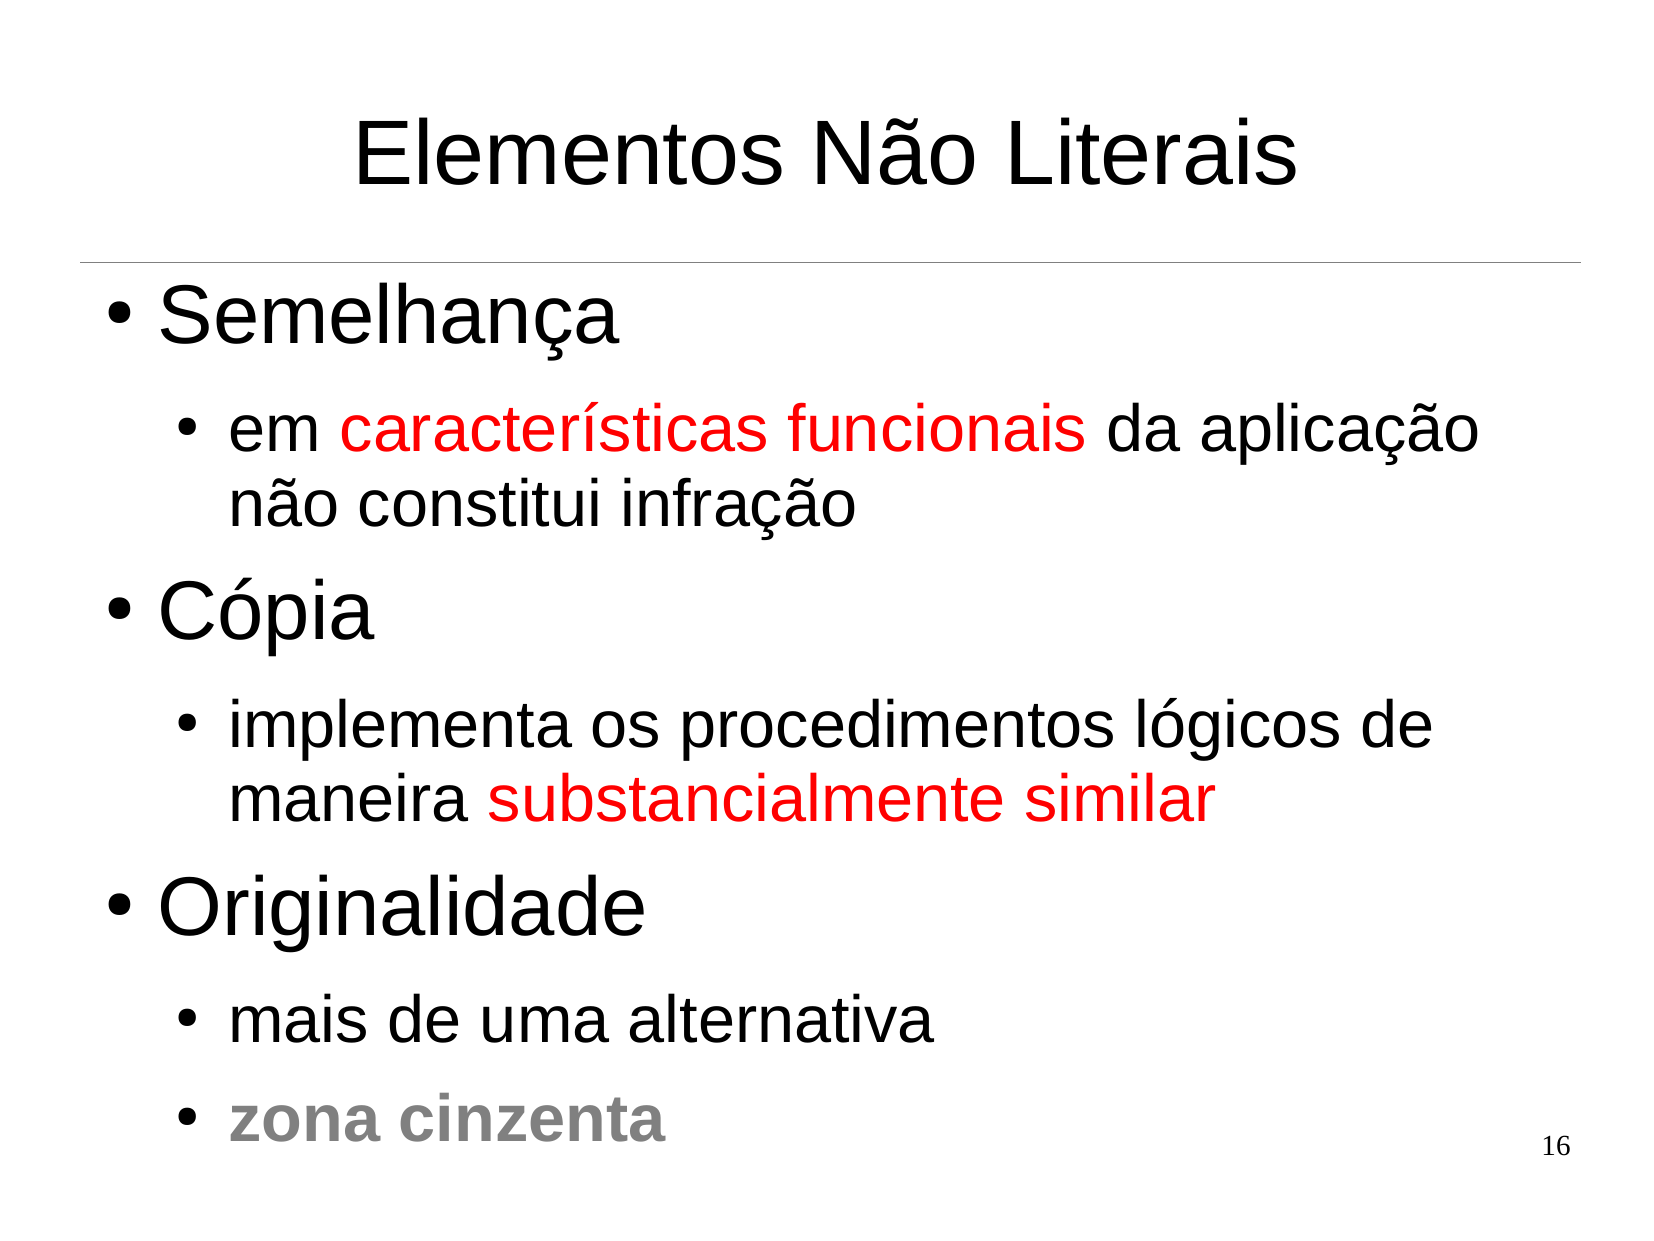

# Elementos Não Literais
Semelhança
em características funcionais da aplicação não constitui infração
Cópia
implementa os procedimentos lógicos de maneira substancialmente similar
Originalidade
mais de uma alternativa
zona cinzenta
16